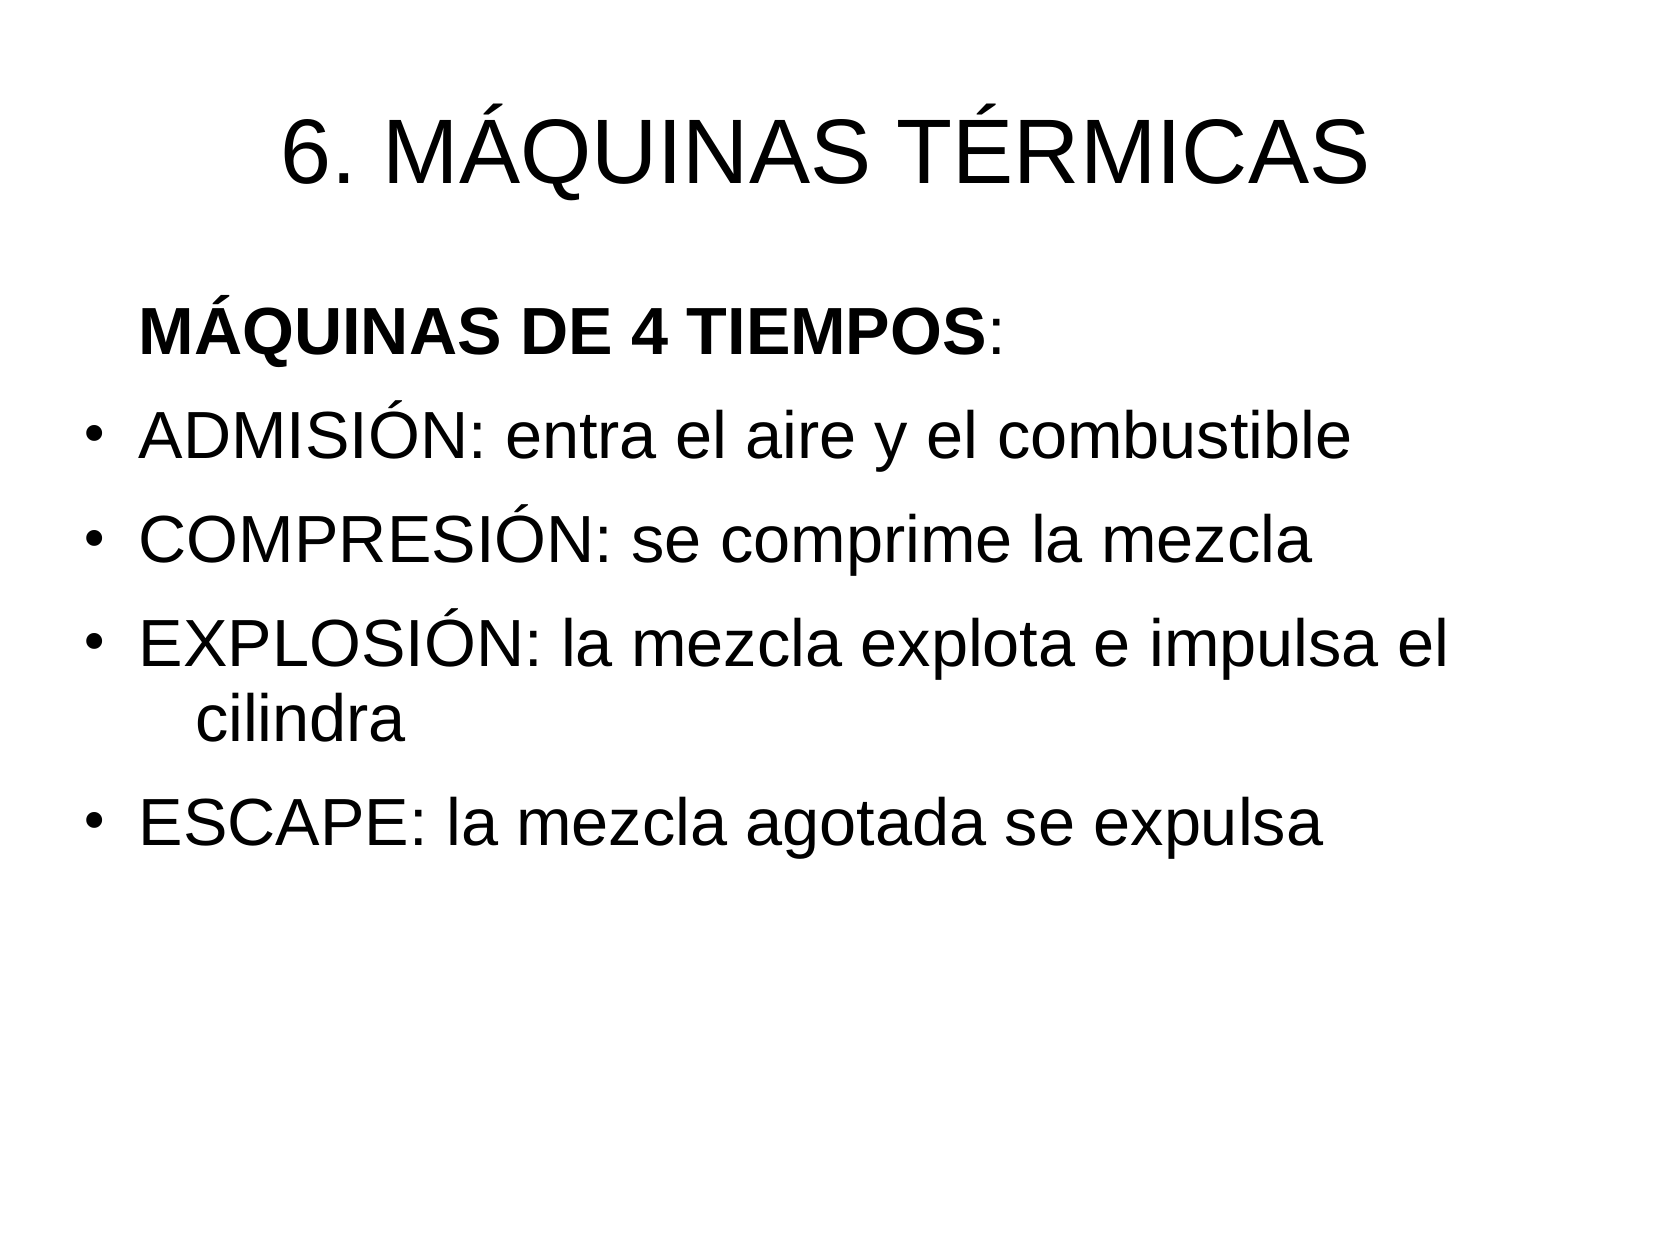

# 6. MÁQUINAS TÉRMICAS
MÁQUINAS DE 4 TIEMPOS:
ADMISIÓN: entra el aire y el combustible
COMPRESIÓN: se comprime la mezcla
EXPLOSIÓN: la mezcla explota e impulsa el cilindra
ESCAPE: la mezcla agotada se expulsa